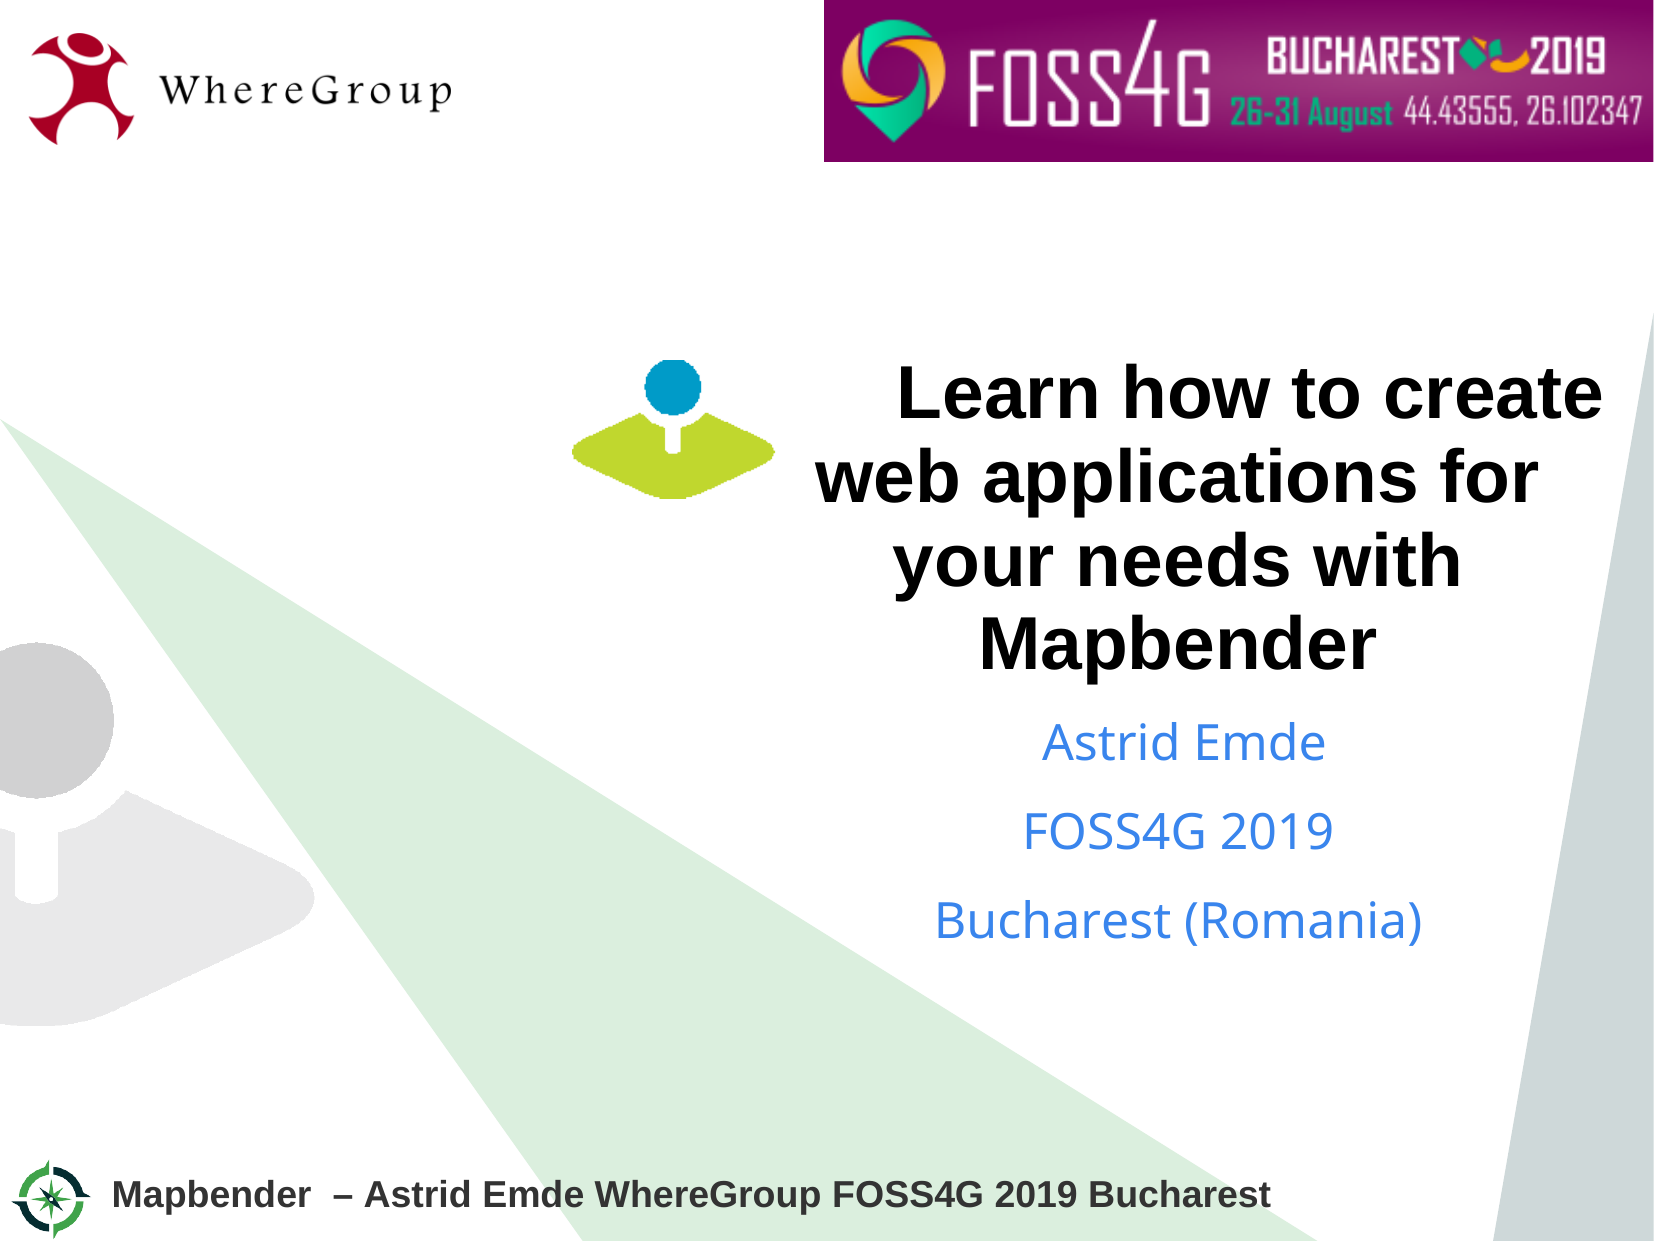

Learn how to create web applications for your needs with Mapbender
 Astrid Emde
FOSS4G 2019
Bucharest (Romania)